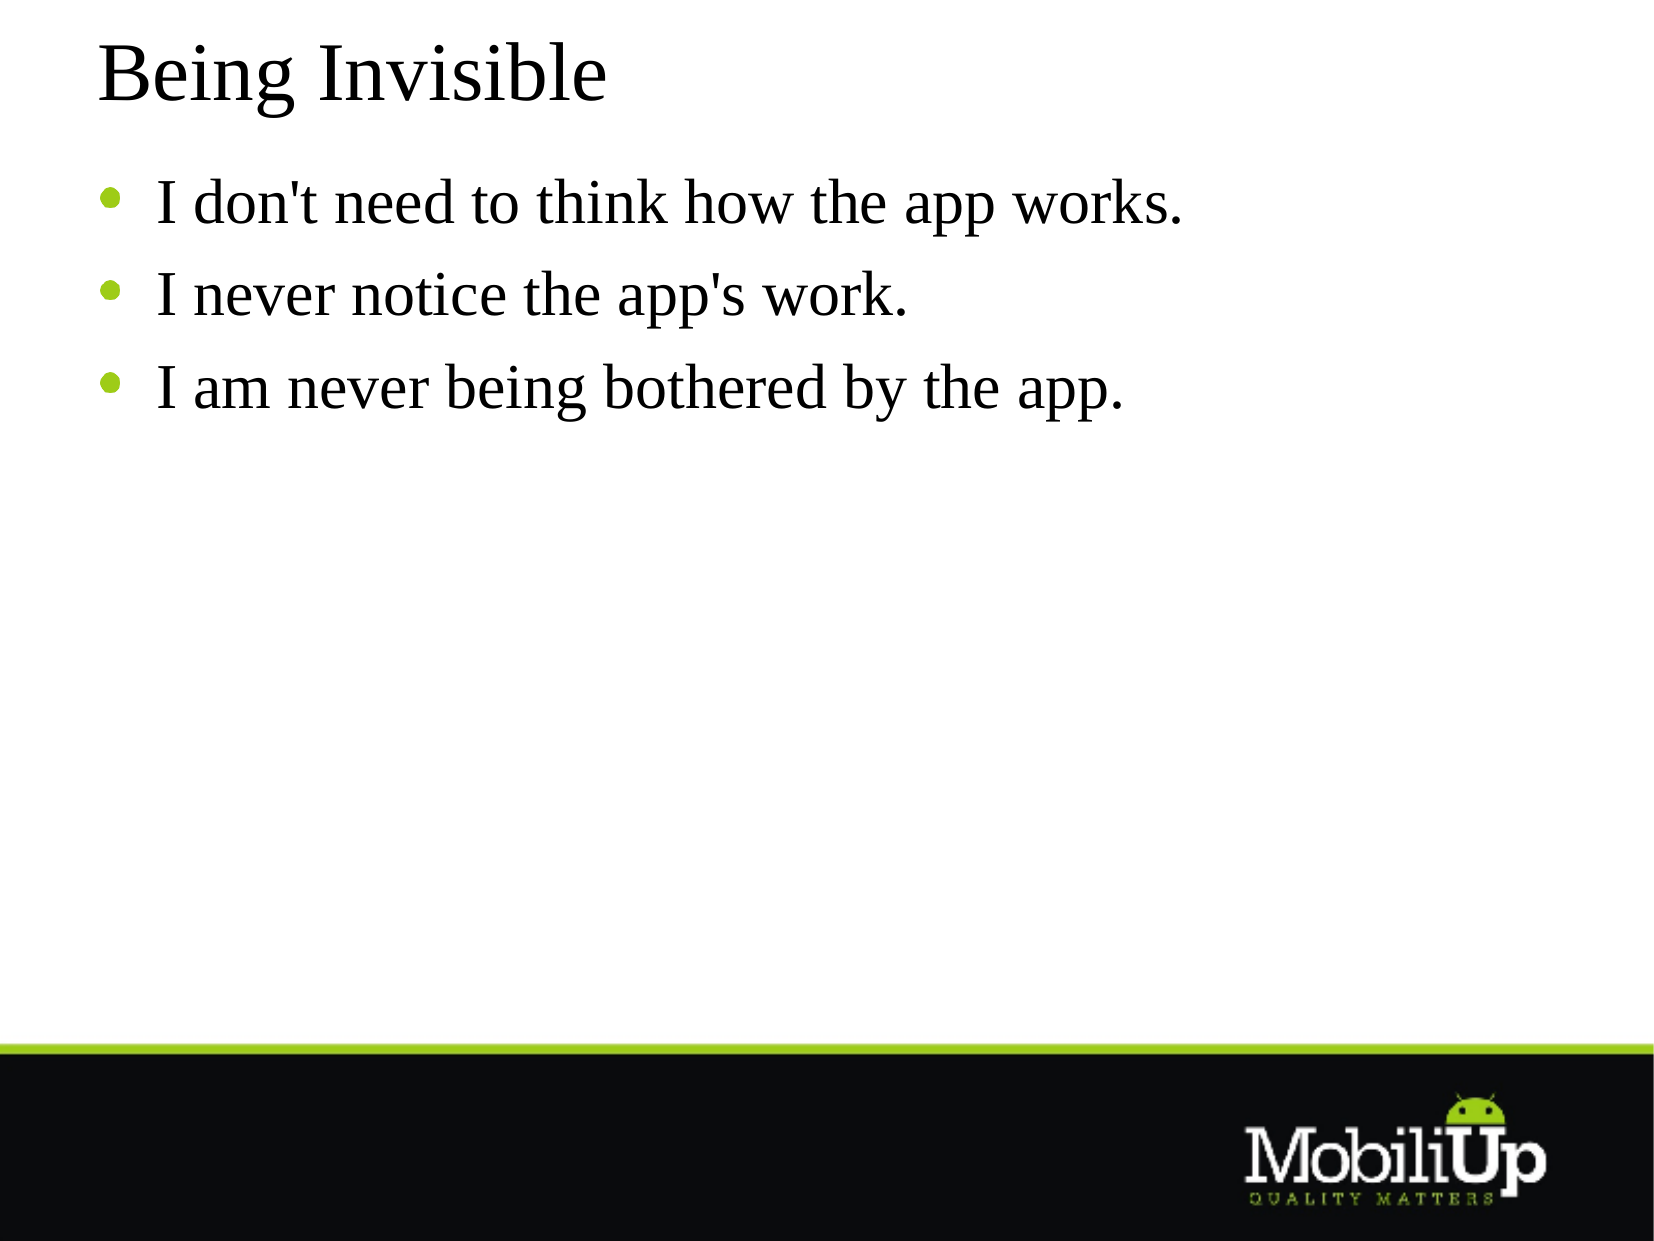

# Being Invisible
I don't need to think how the app works.
I never notice the app's work.
I am never being bothered by the app.